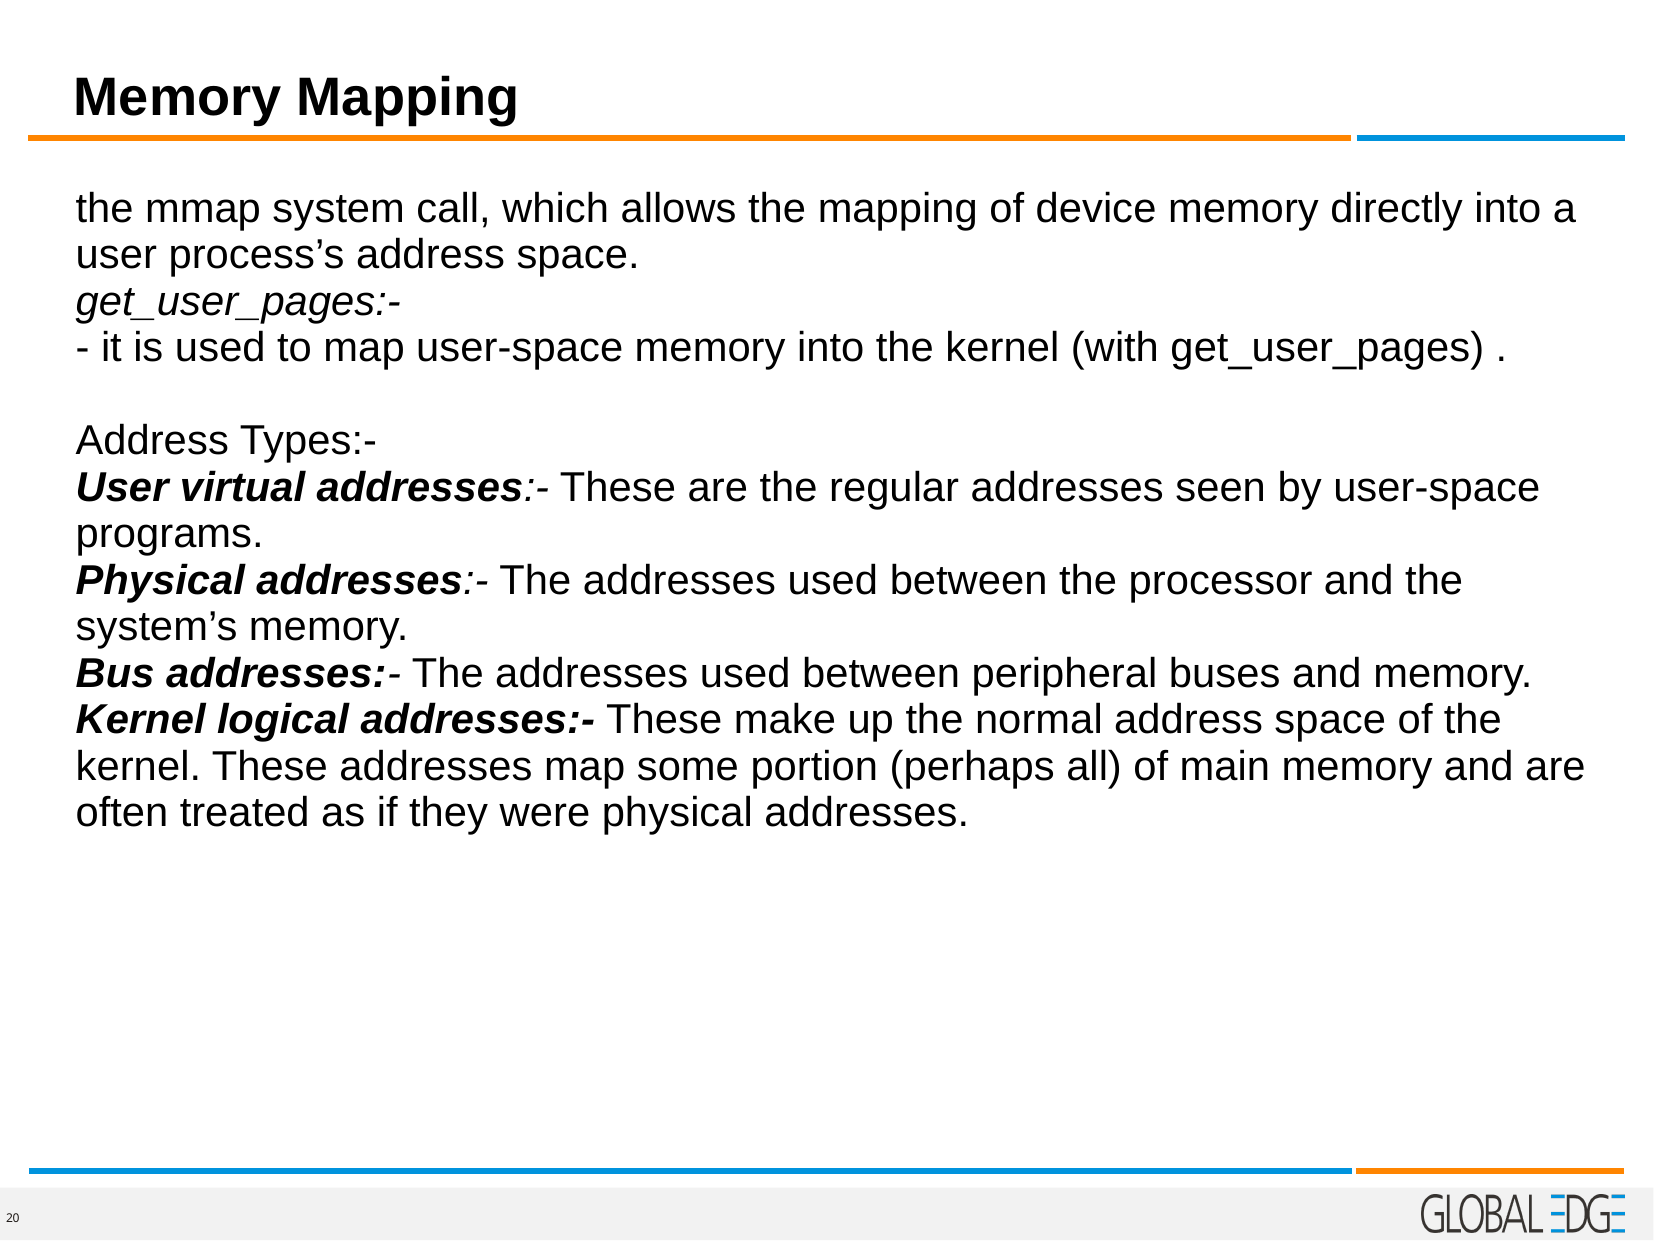

Memory Mapping
the mmap system call, which allows the mapping of device memory directly into a user process’s address space.
get_user_pages:-
- it is used to map user-space memory into the kernel (with get_user_pages) .
Address Types:-
User virtual addresses:- These are the regular addresses seen by user-space programs.
Physical addresses:- The addresses used between the processor and the system’s memory.
Bus addresses:- The addresses used between peripheral buses and memory.
Kernel logical addresses:- These make up the normal address space of the kernel. These addresses map some portion (perhaps all) of main memory and are often treated as if they were physical addresses.